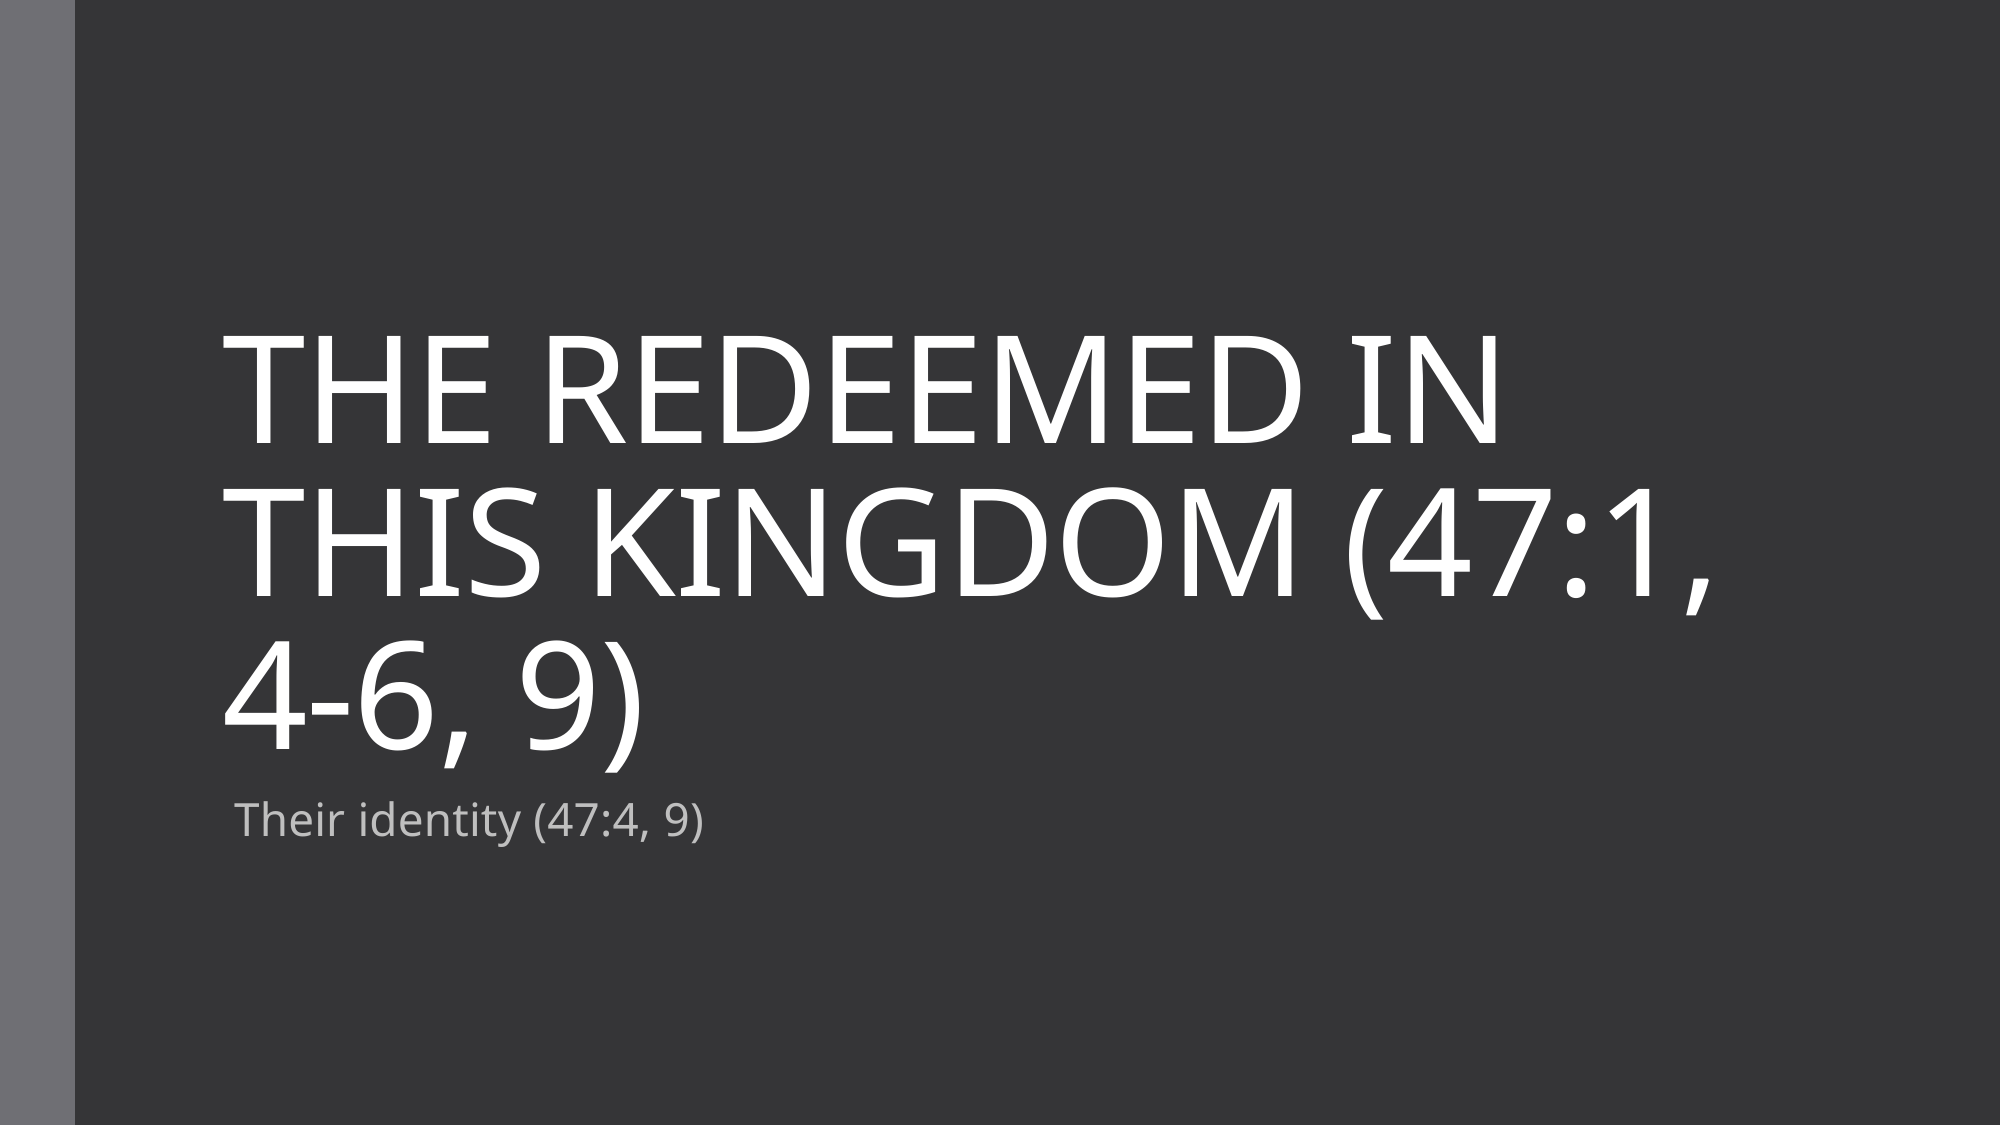

# THE REDEEMED IN THIS KINGDOM (47:1, 4-6, 9)
 Their identity (47:4, 9)